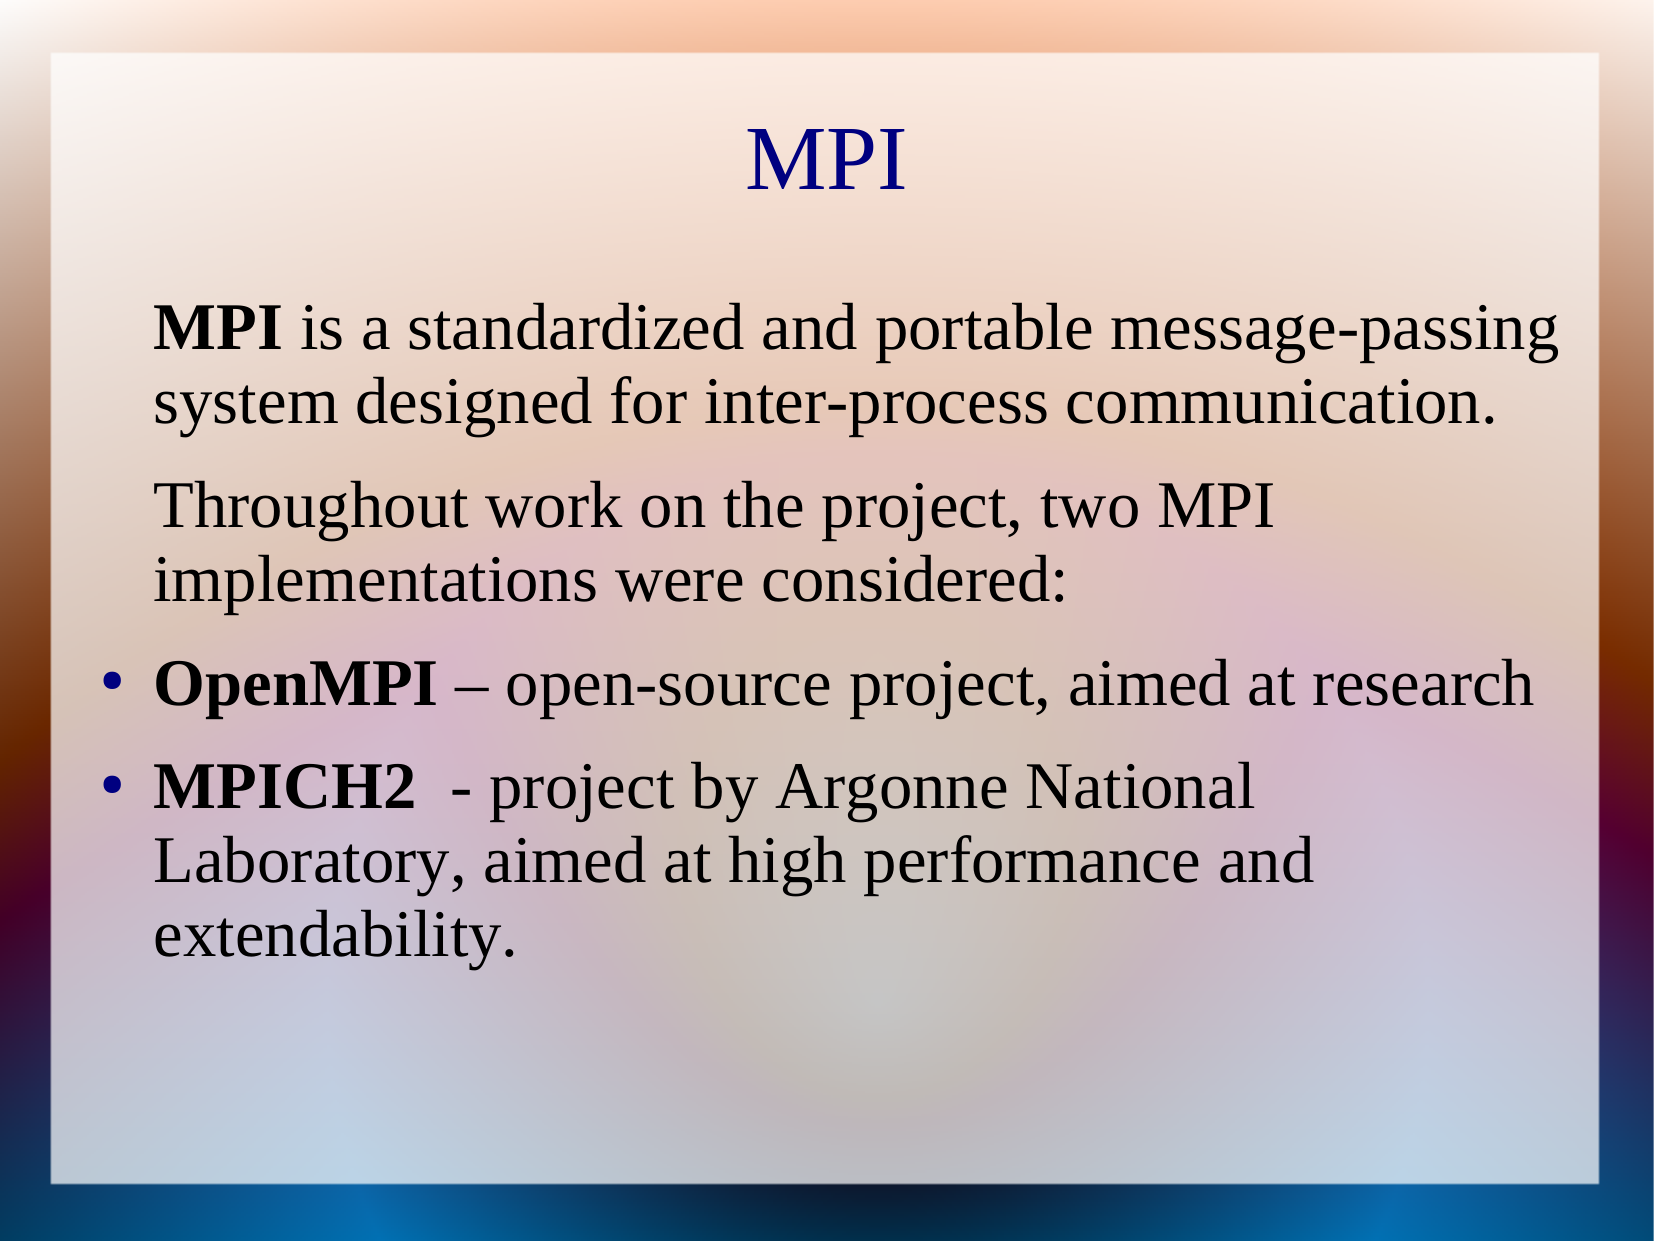

# MPI
MPI is a standardized and portable message-passing system designed for inter-process communication.
Throughout work on the project, two MPI implementations were considered:
OpenMPI – open-source project, aimed at research
MPICH2 - project by Argonne National Laboratory, aimed at high performance and extendability.